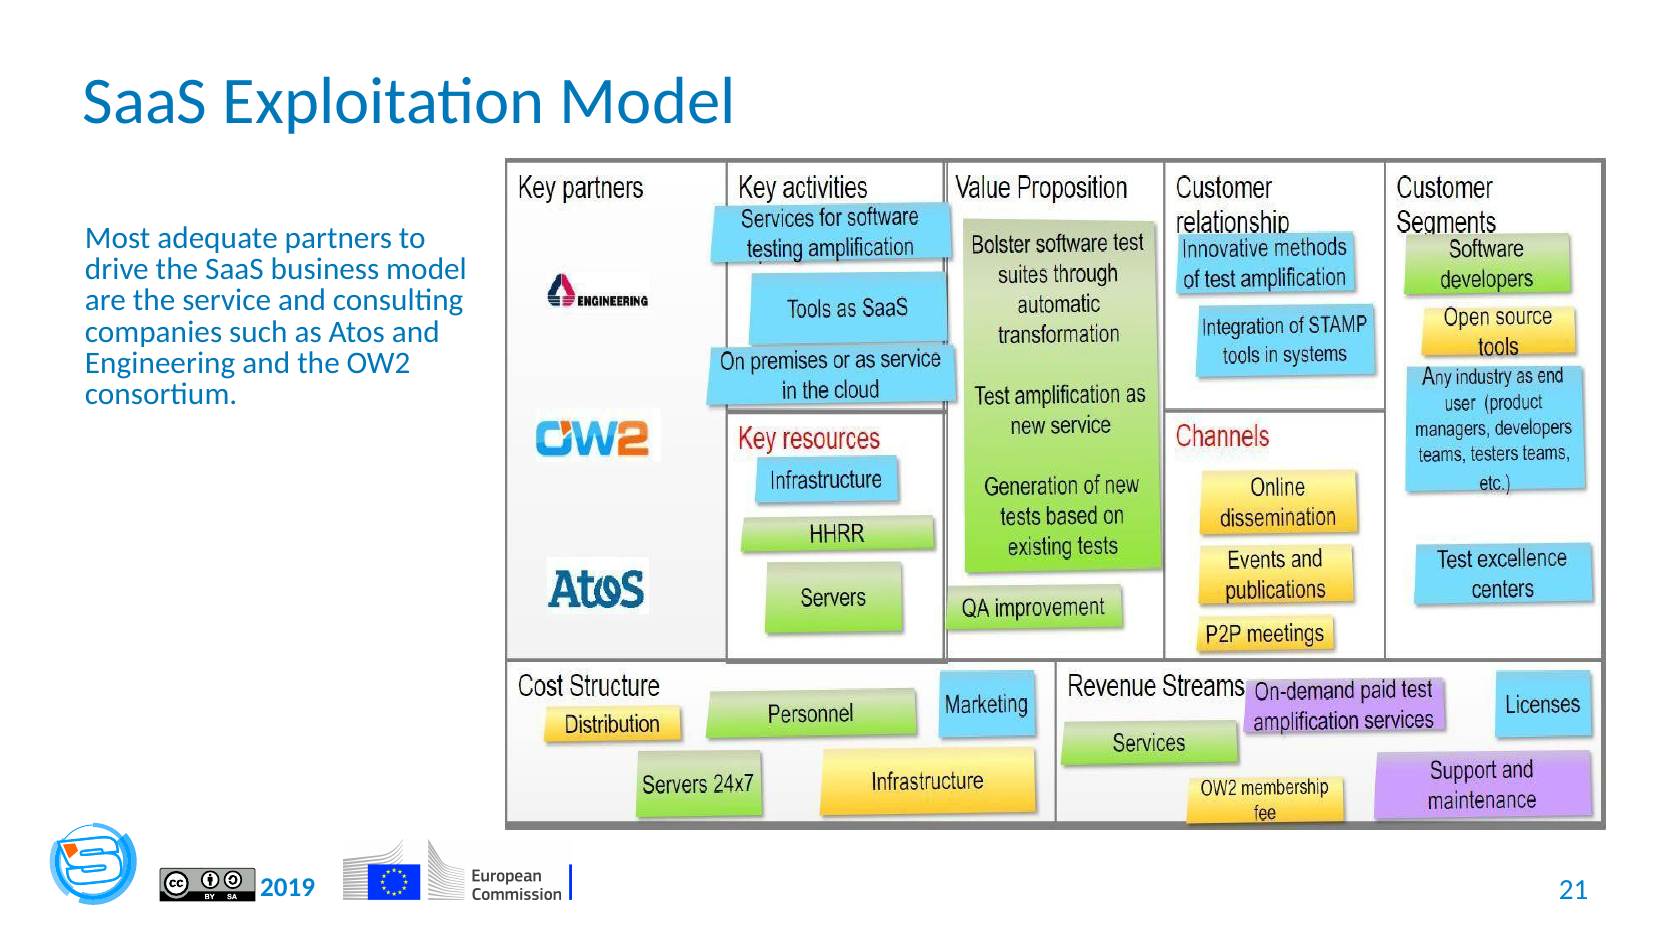

# SaaS Exploitation Model
Most adequate partners to drive the SaaS business model are the service and consulting companies such as Atos and Engineering and the OW2 consortium.
21